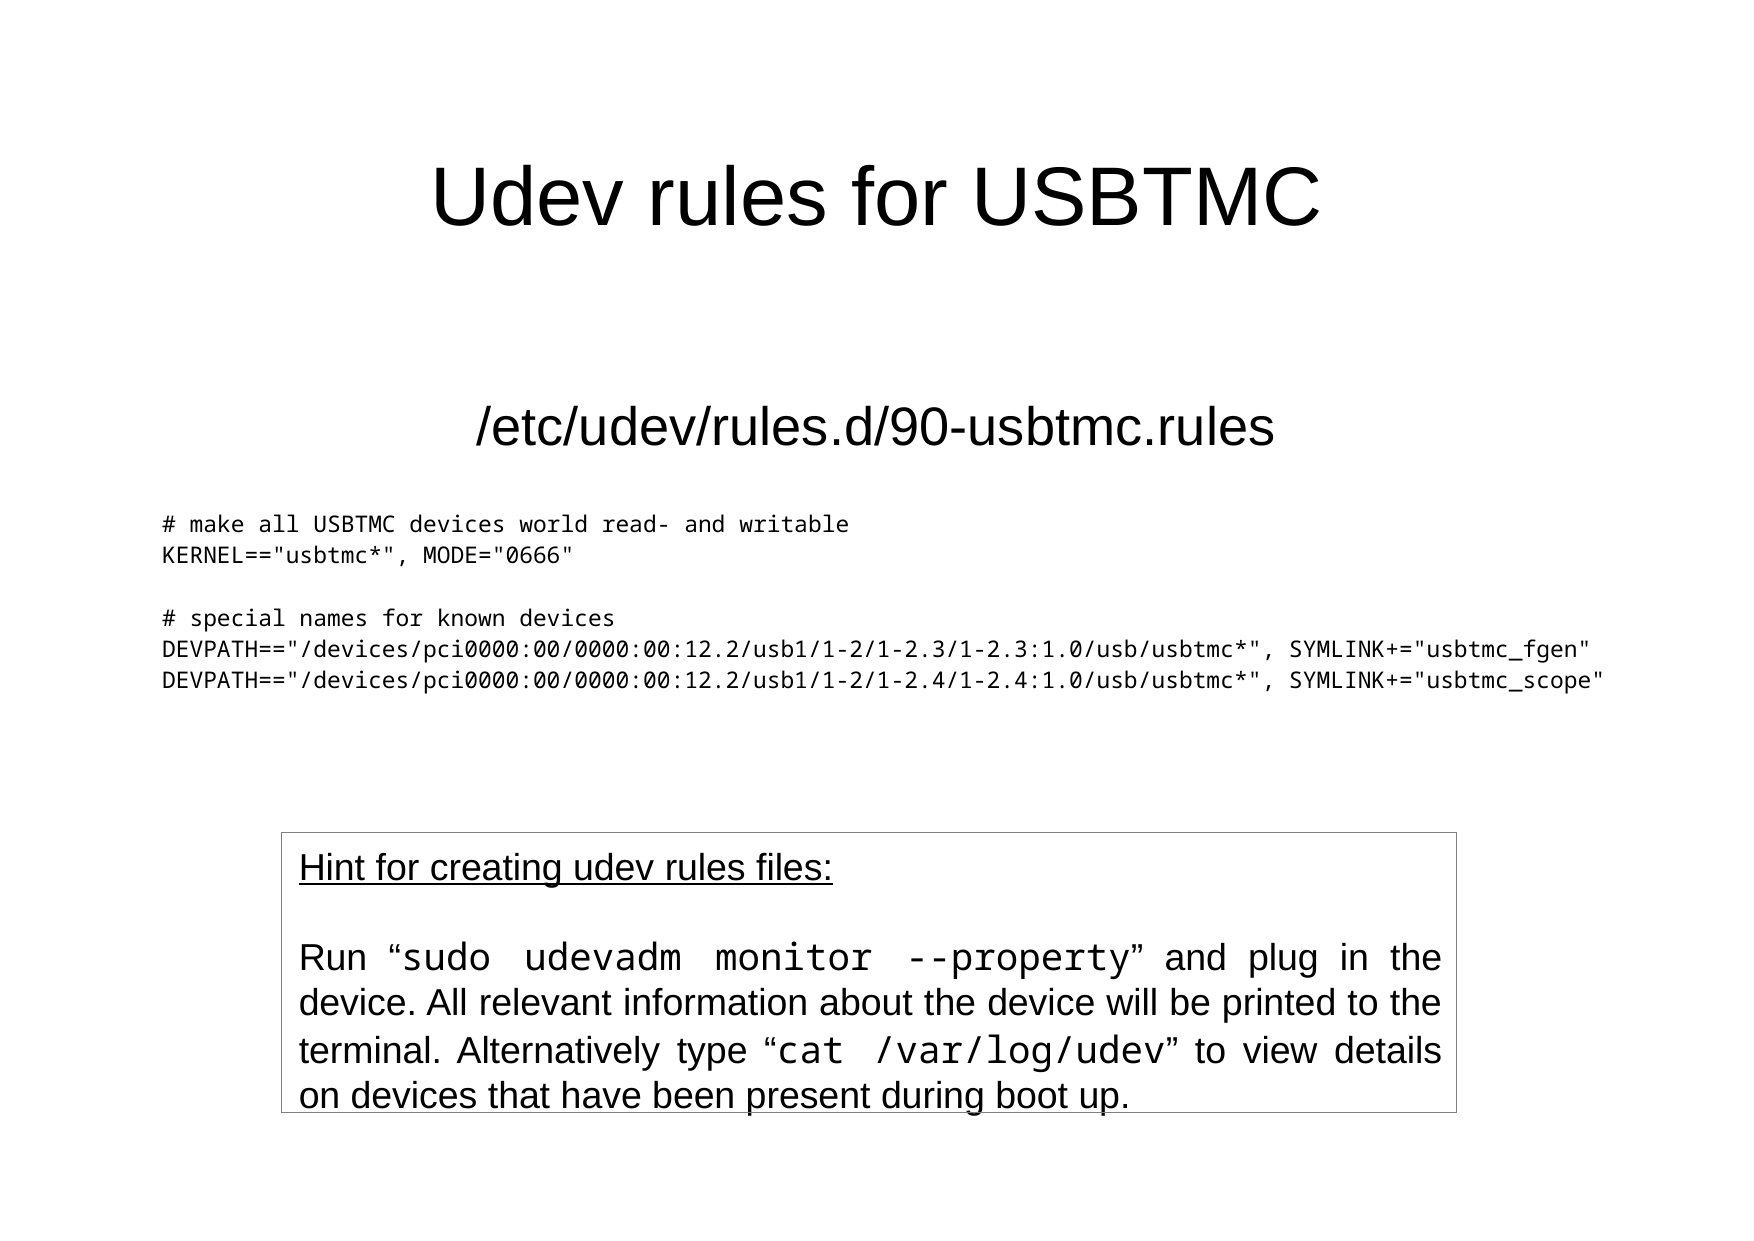

# Udev rules for USBTMC
/etc/udev/rules.d/90-usbtmc.rules
# make all USBTMC devices world read- and writable
KERNEL=="usbtmc*", MODE="0666"
# special names for known devices
DEVPATH=="/devices/pci0000:00/0000:00:12.2/usb1/1-2/1-2.3/1-2.3:1.0/usb/usbtmc*", SYMLINK+="usbtmc_fgen"
DEVPATH=="/devices/pci0000:00/0000:00:12.2/usb1/1-2/1-2.4/1-2.4:1.0/usb/usbtmc*", SYMLINK+="usbtmc_scope"
Hint for creating udev rules files:
Run “sudo udevadm monitor --property” and plug in the device. All relevant information about the device will be printed to the terminal. Alternatively type “cat /var/log/udev” to view details on devices that have been present during boot up.